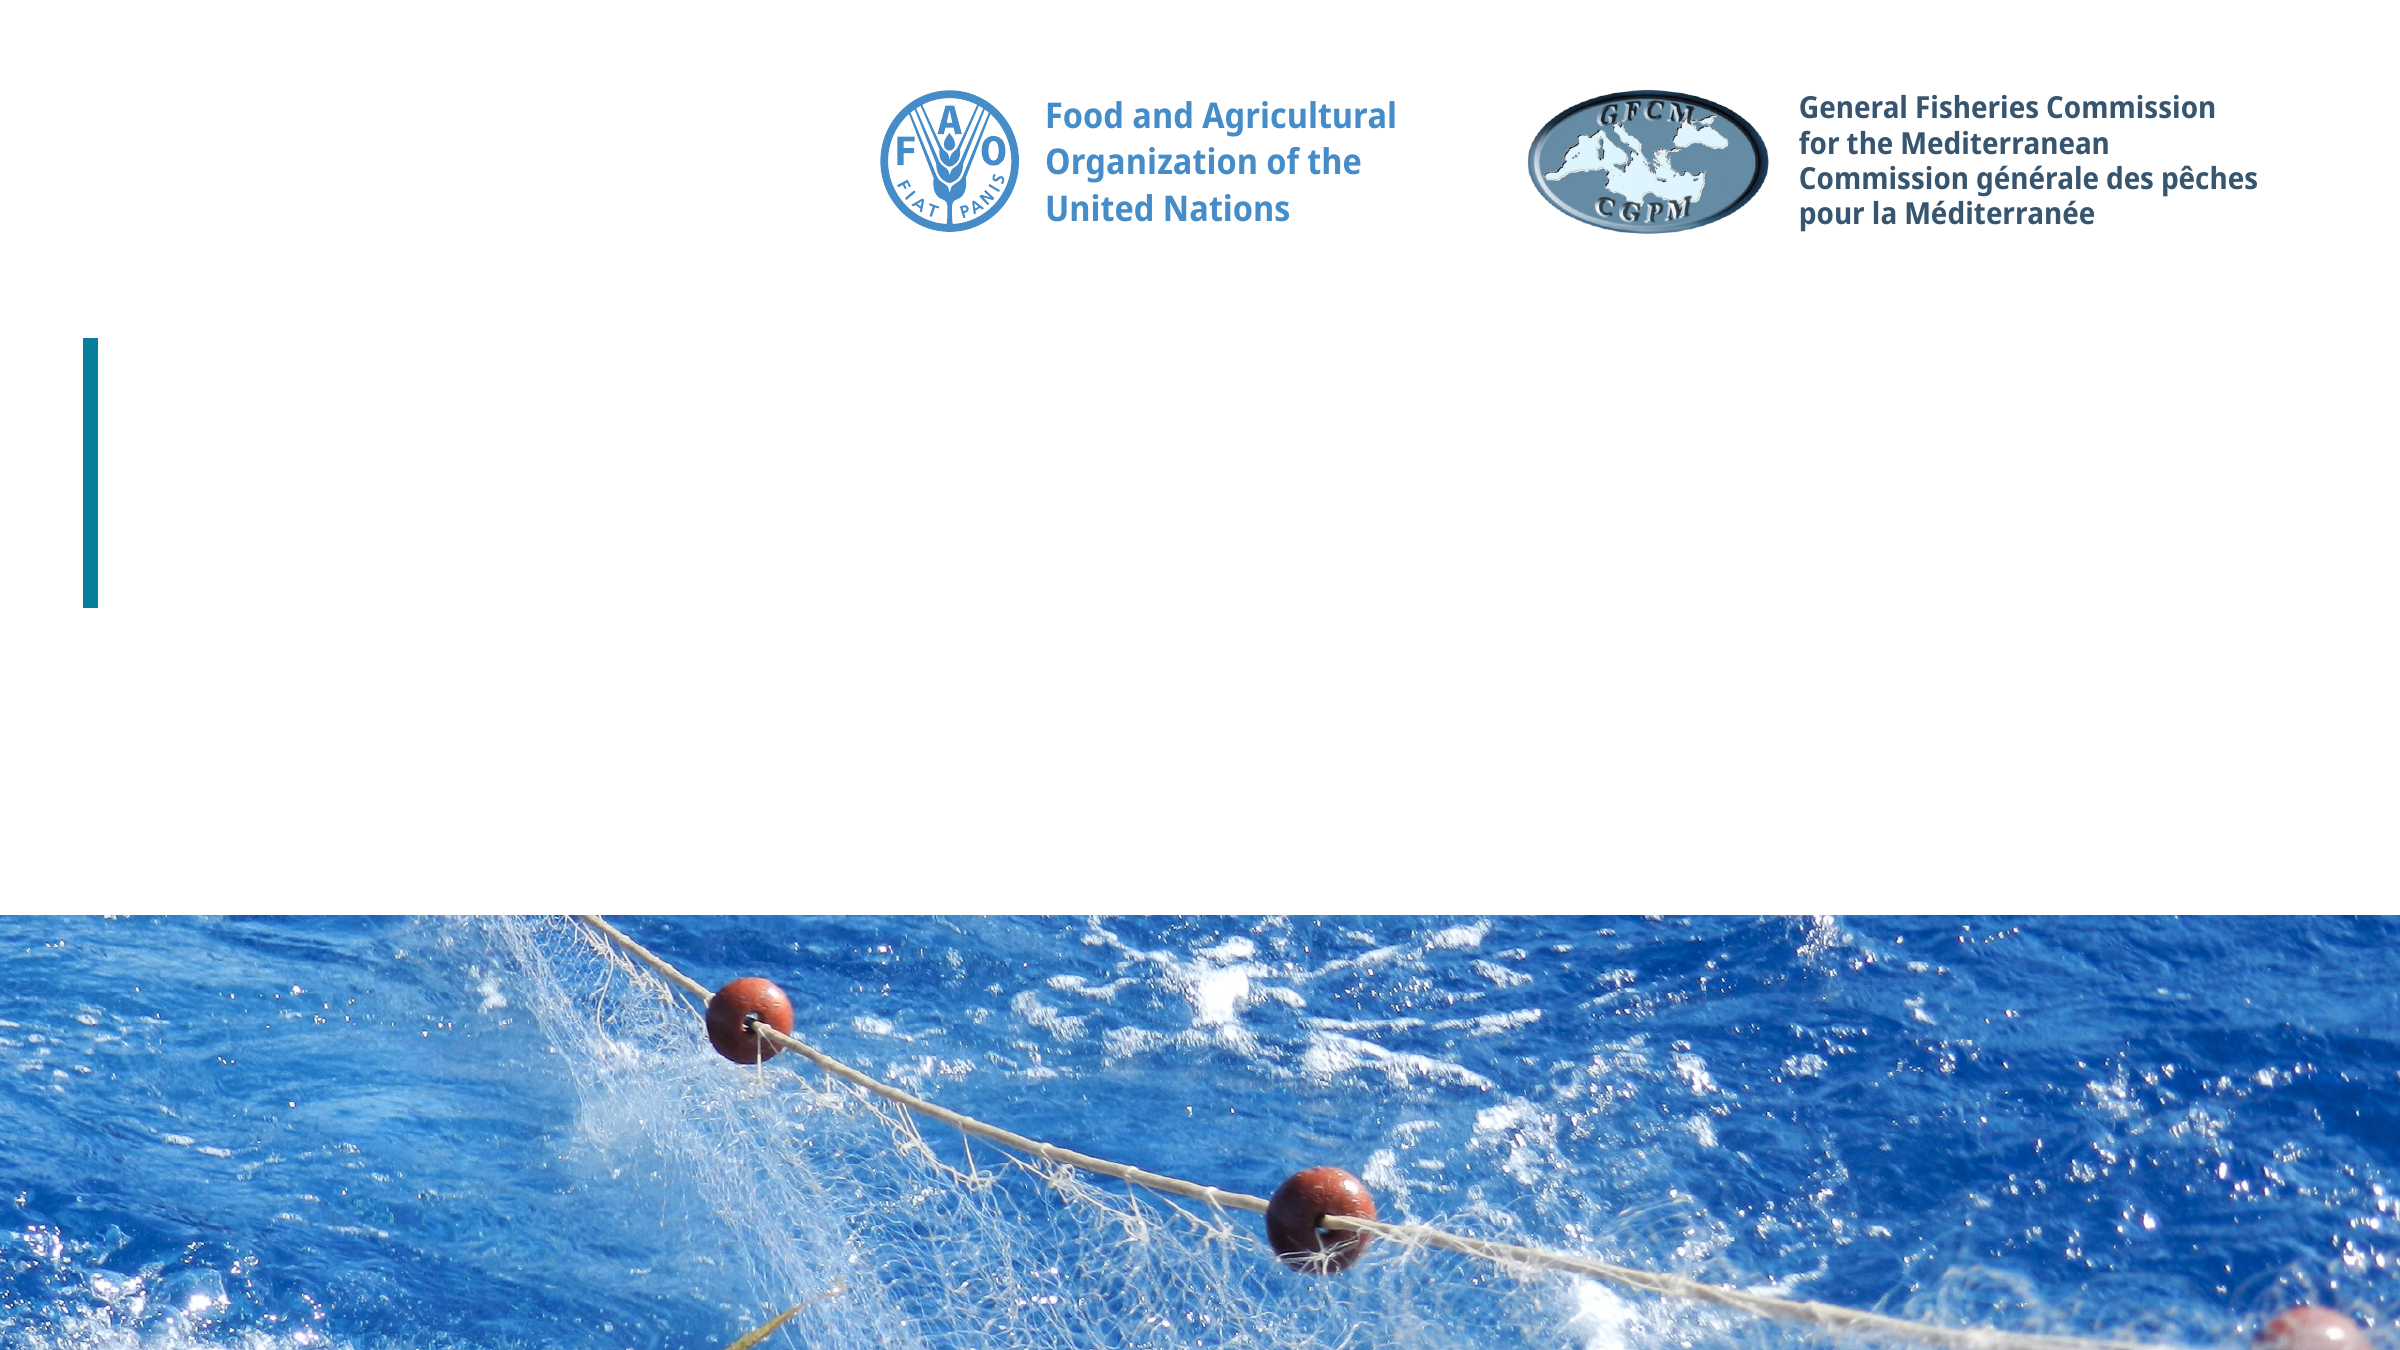

General Fisheries Commission
for the Mediterranean
Commission générale des pêches
pour la Méditerranée
Food and Agricultural
Organization of the
United Nations